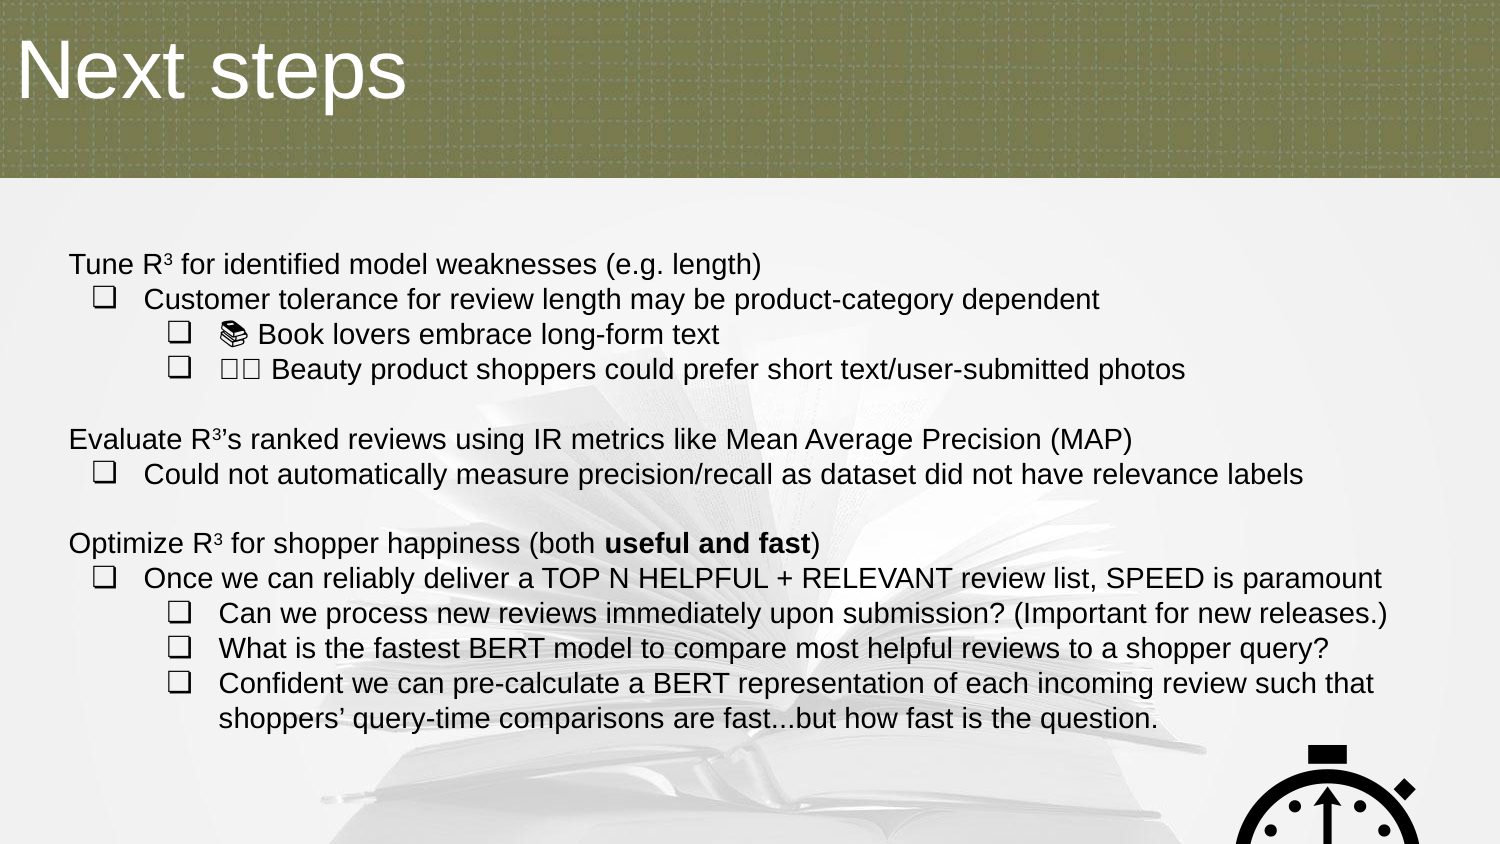

# Next steps
Tune R3 for identified model weaknesses (e.g. length)
Customer tolerance for review length may be product-category dependent
📚📖 Book lovers embrace long-form text
💄💋 Beauty product shoppers could prefer short text/user-submitted photos
Evaluate R3’s ranked reviews using IR metrics like Mean Average Precision (MAP)
Could not automatically measure precision/recall as dataset did not have relevance labels
Optimize R3 for shopper happiness (both useful and fast)
Once we can reliably deliver a TOP N HELPFUL + RELEVANT review list, SPEED is paramount
Can we process new reviews immediately upon submission? (Important for new releases.)
What is the fastest BERT model to compare most helpful reviews to a shopper query?
Confident we can pre-calculate a BERT representation of each incoming review such that shoppers’ query-time comparisons are fast...but how fast is the question.
⏱